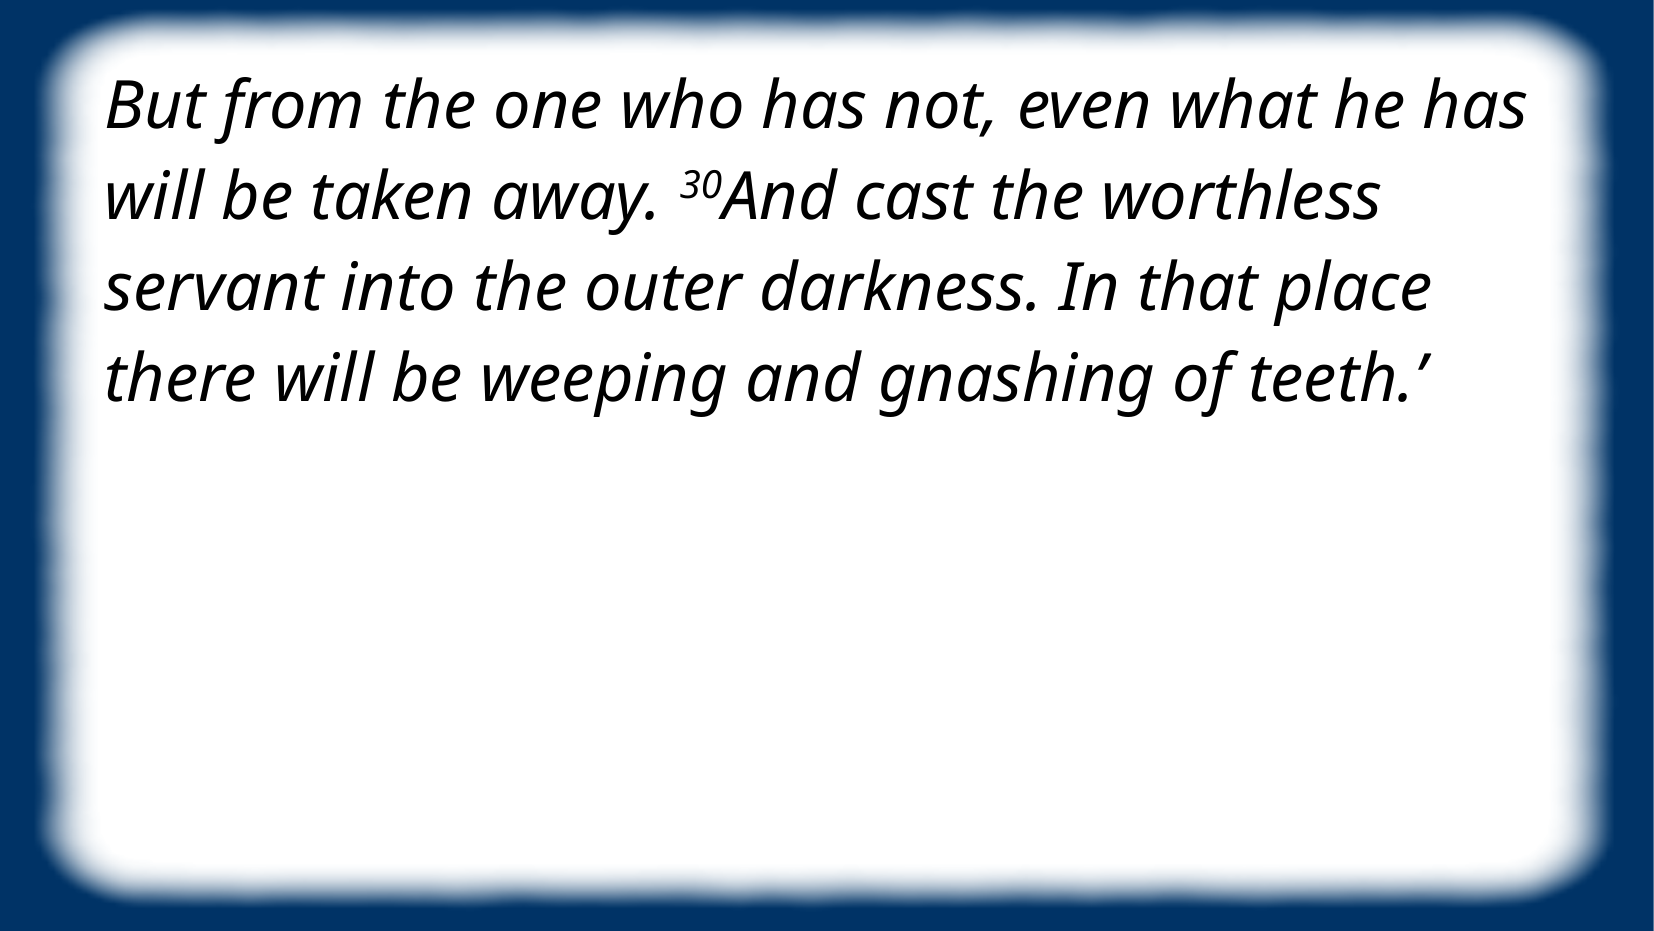

But from the one who has not, even what he has will be taken away. 30And cast the worthless servant into the outer darkness. In that place there will be weeping and gnashing of teeth.’